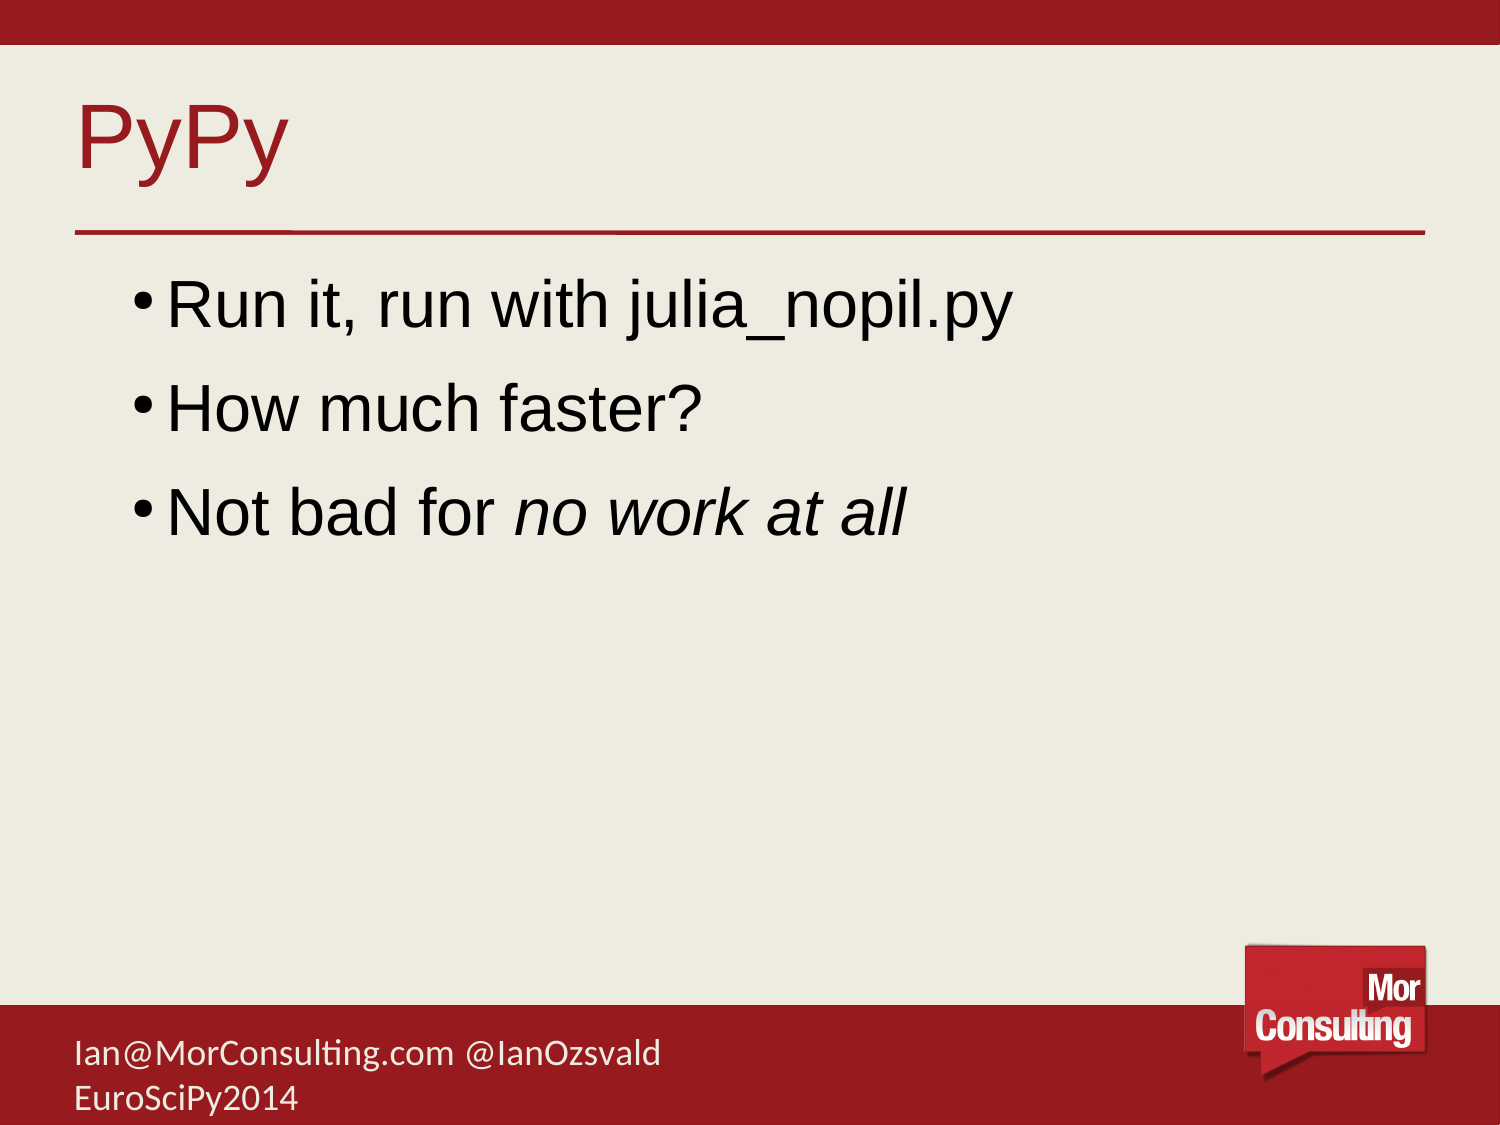

# PyPy
Run it, run with julia_nopil.py
How much faster?
Not bad for no work at all